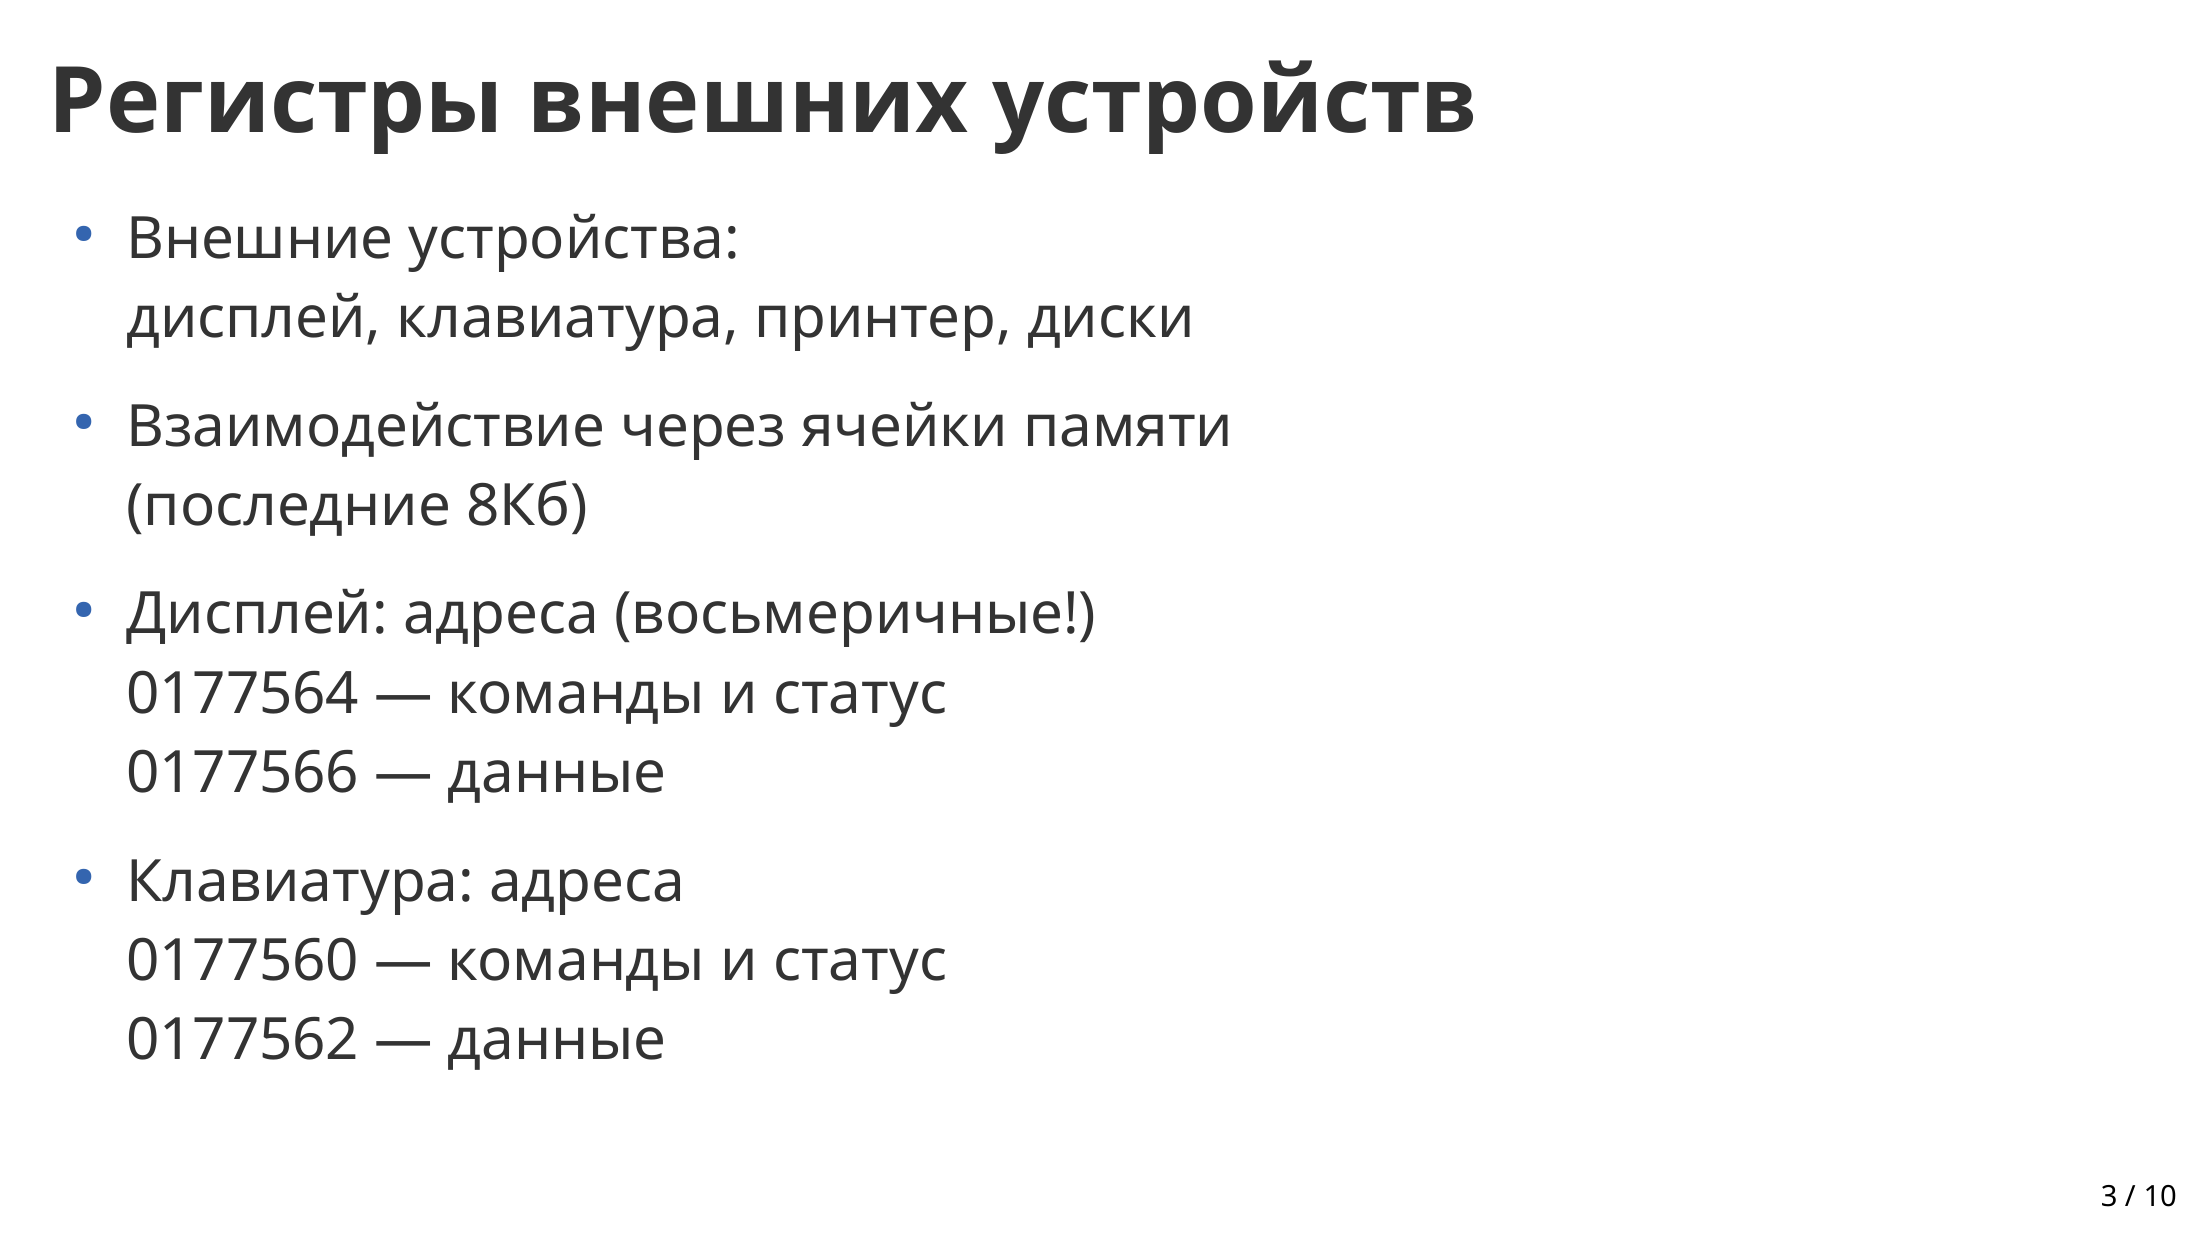

# Регистры внешних устройств
Внешние устройства:
дисплей, клавиатура, принтер, диски
Взаимодействие через ячейки памяти
(последние 8Кб)
Дисплей: адреса (восьмеричные!)
0177564 — команды и статус
0177566 — данные
Клавиатура: адреса
0177560 — команды и статус
0177562 — данные
3